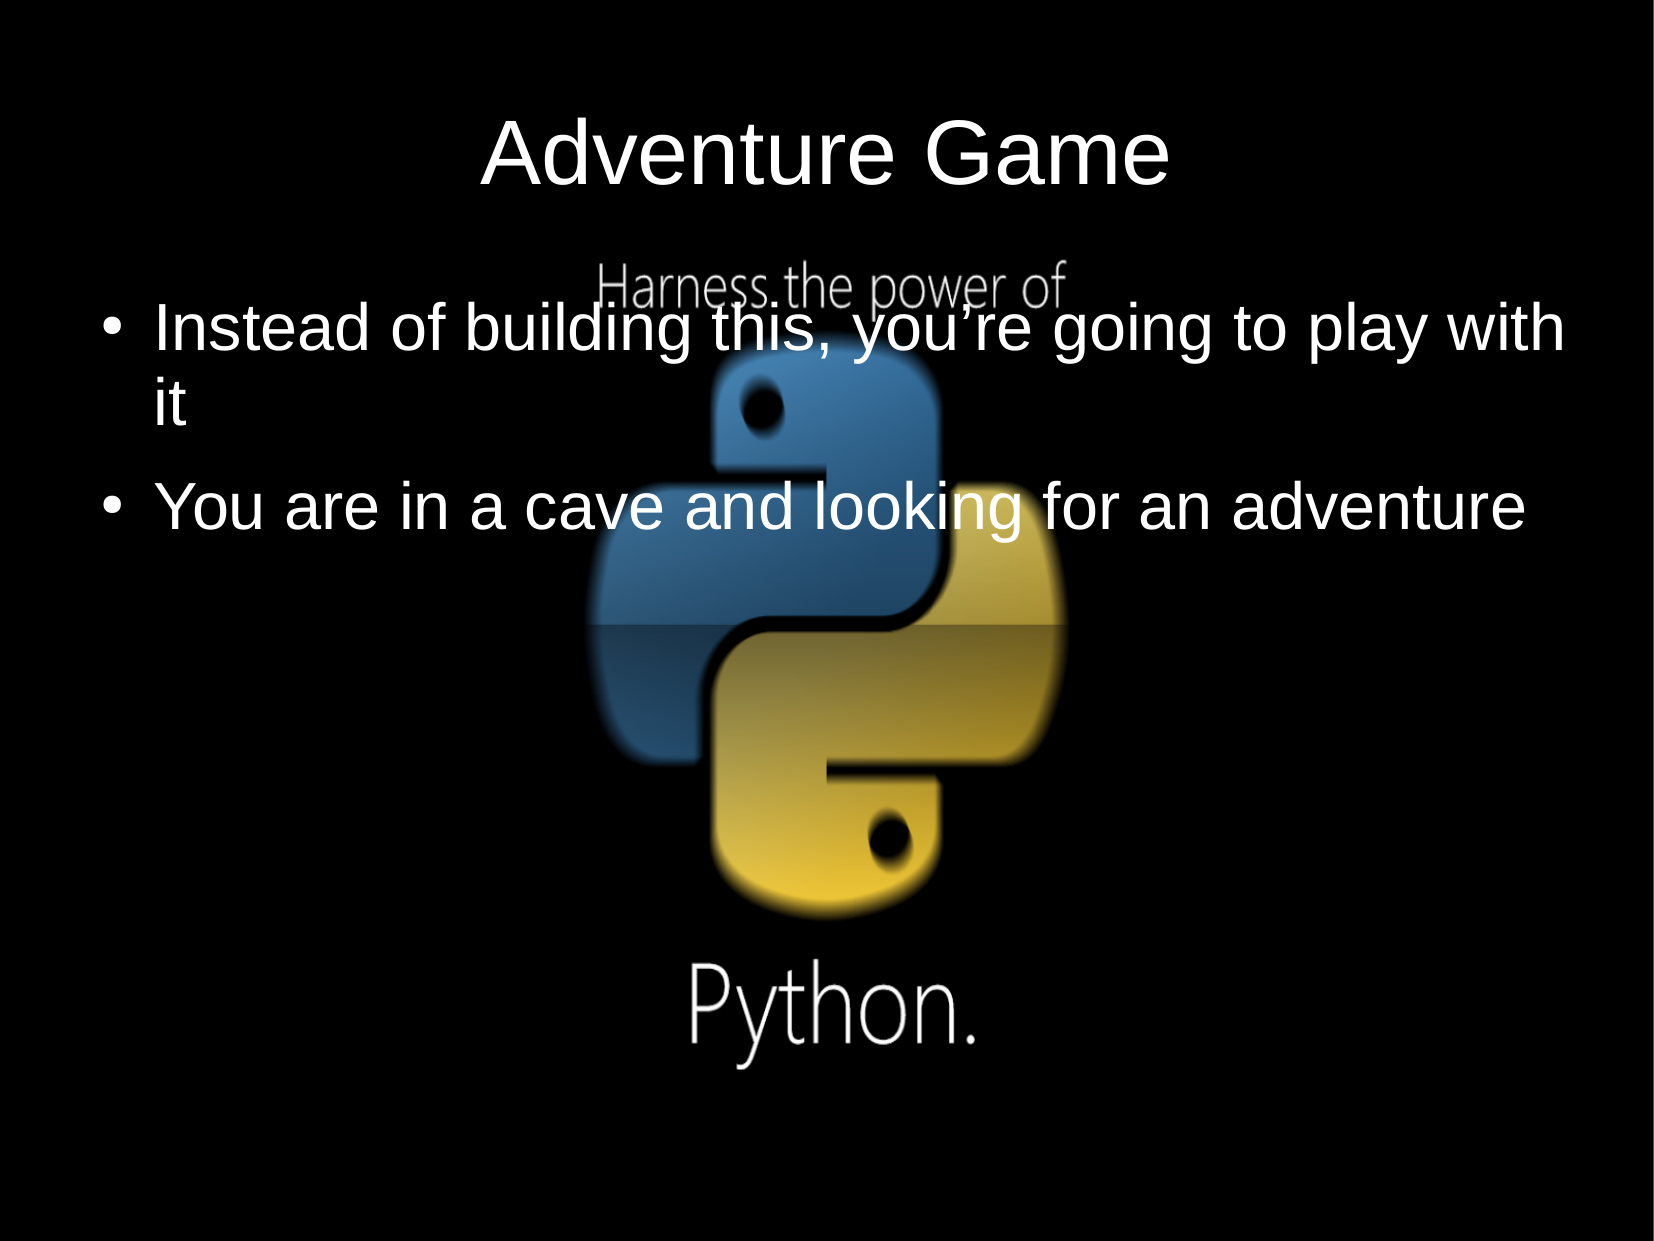

# Adventure Game
Instead of building this, you’re going to play with it
You are in a cave and looking for an adventure